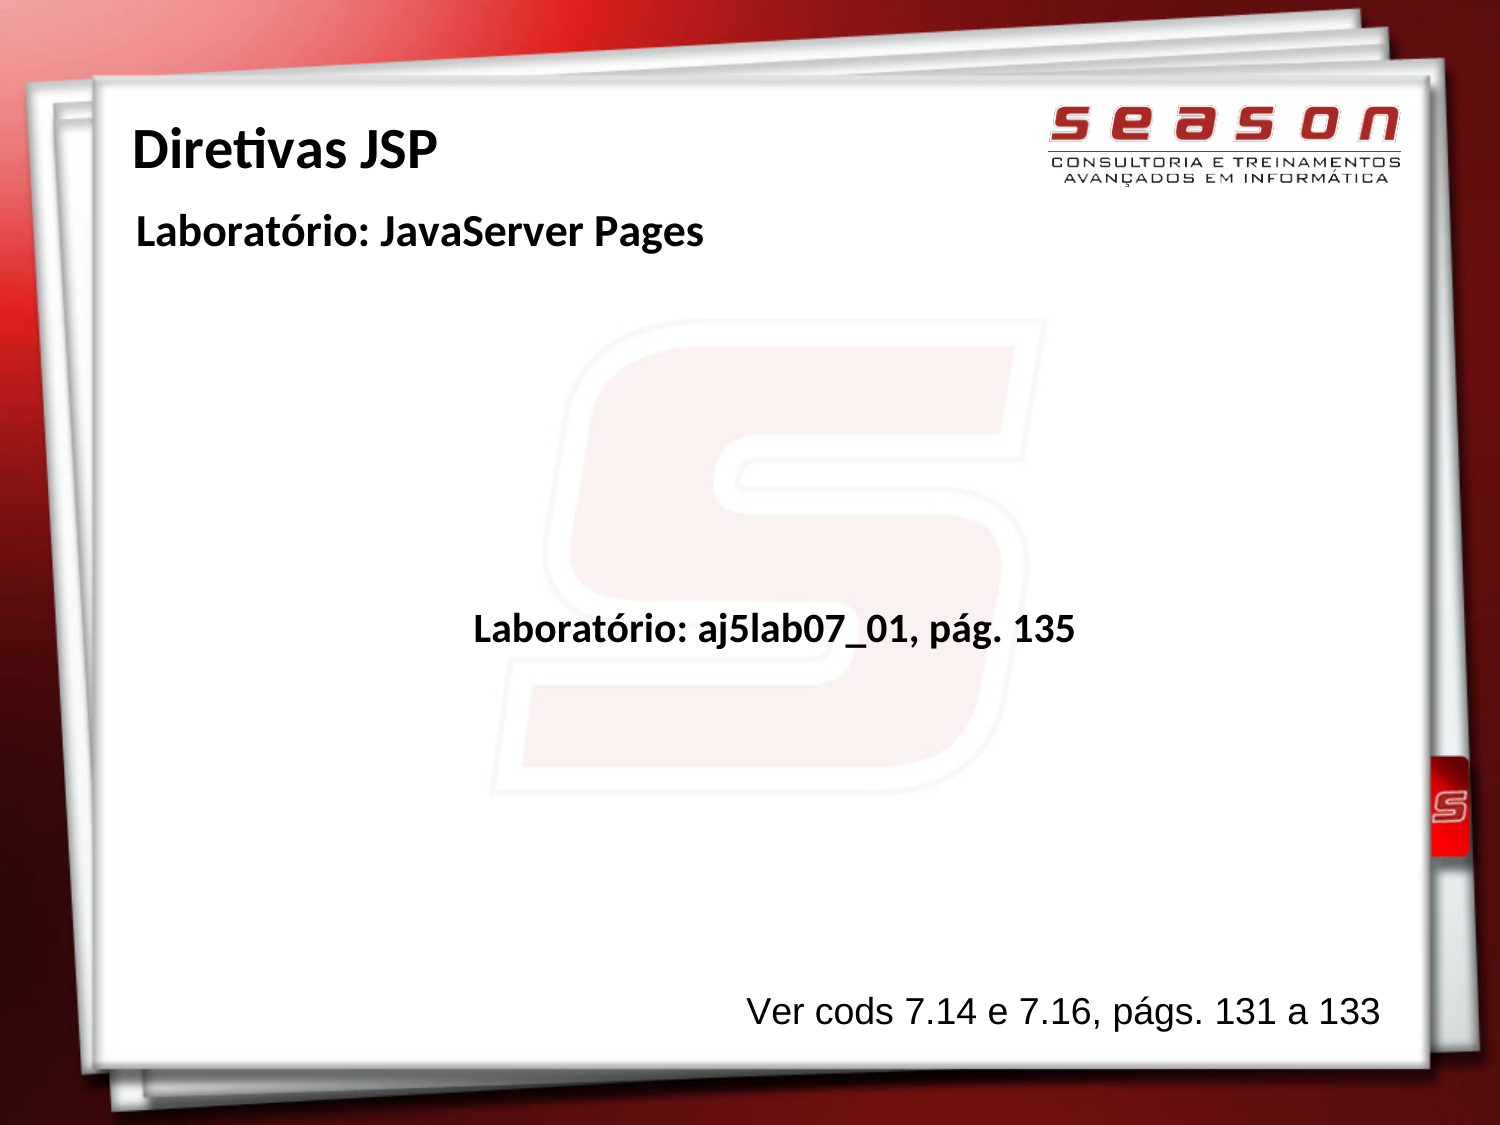

# Diretivas JSP
Laboratório: JavaServer Pages
Laboratório: aj5lab07_01, pág. 135
Ver cods 7.14 e 7.16, págs. 131 a 133